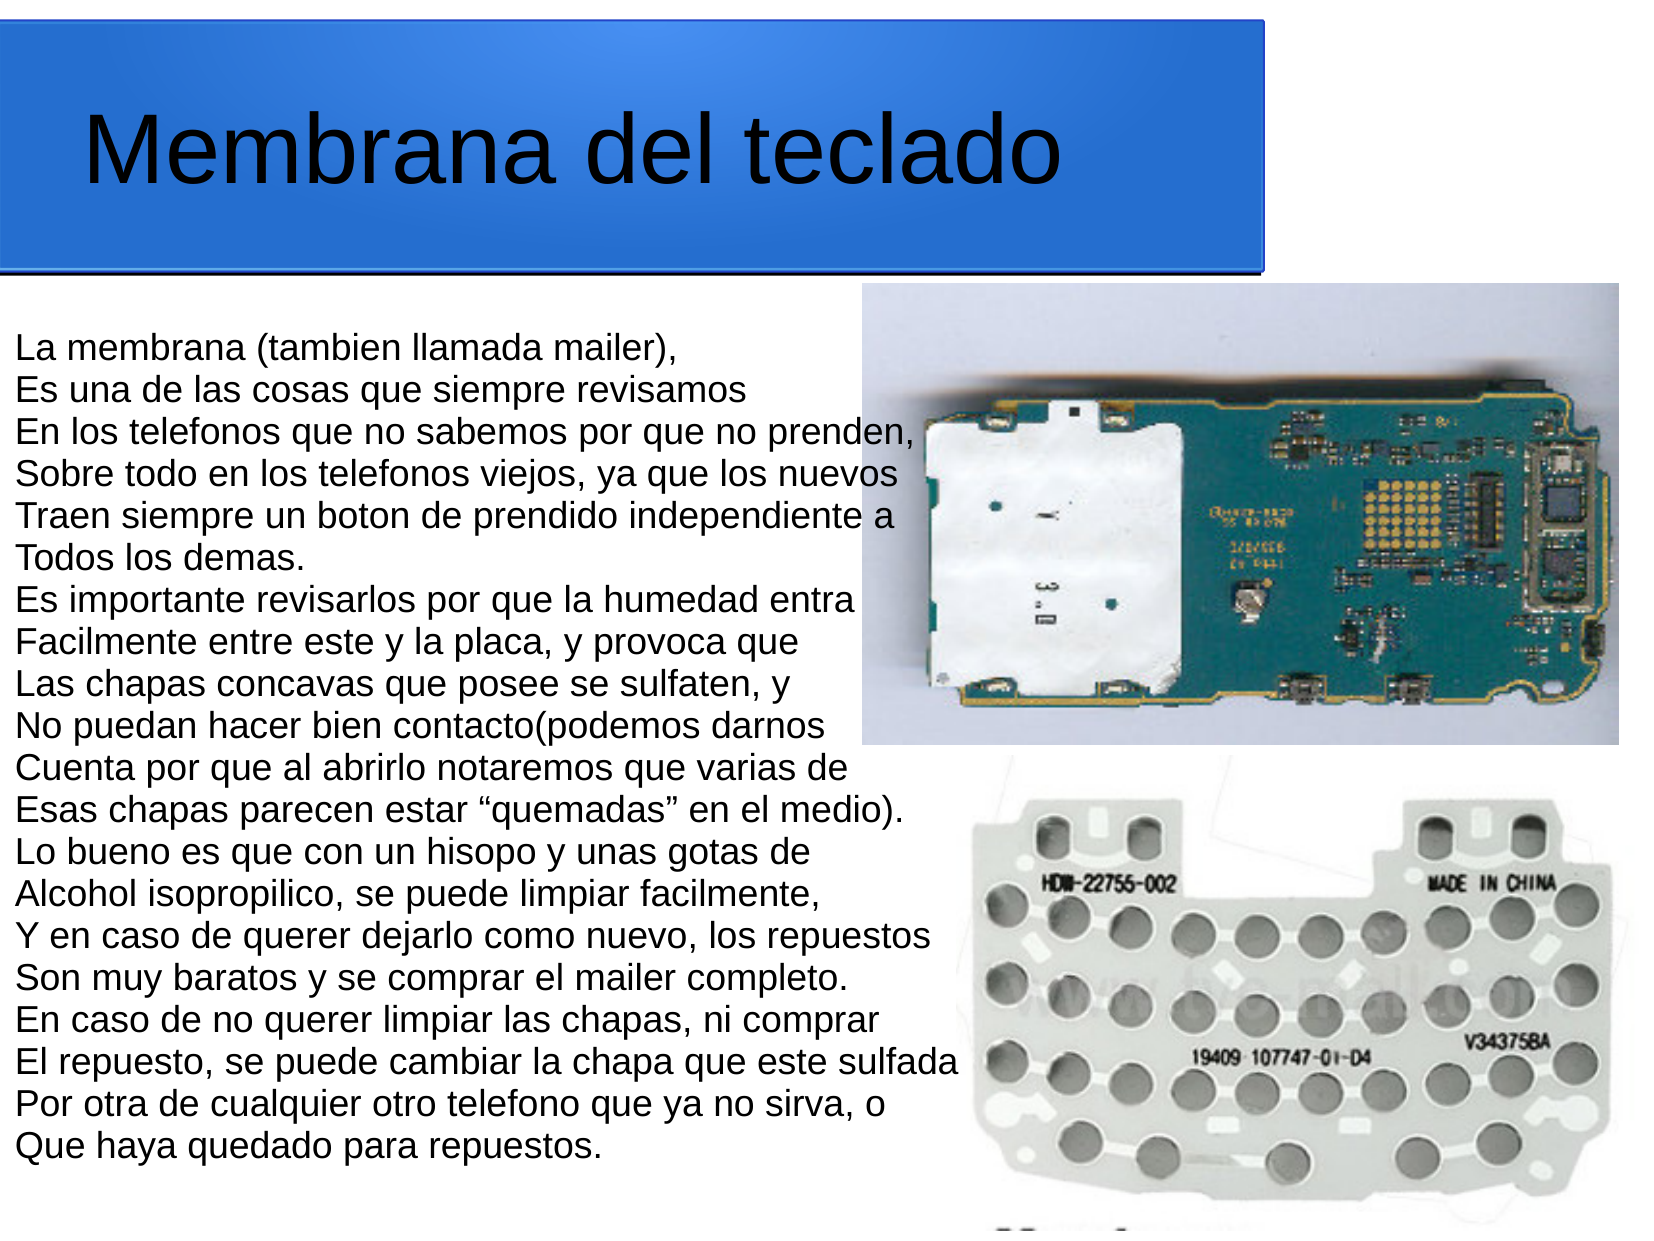

# Membrana del teclado
La membrana (tambien llamada mailer),
Es una de las cosas que siempre revisamos
En los telefonos que no sabemos por que no prenden,
Sobre todo en los telefonos viejos, ya que los nuevos
Traen siempre un boton de prendido independiente a
Todos los demas.
Es importante revisarlos por que la humedad entra
Facilmente entre este y la placa, y provoca que
Las chapas concavas que posee se sulfaten, y
No puedan hacer bien contacto(podemos darnos
Cuenta por que al abrirlo notaremos que varias de
Esas chapas parecen estar “quemadas” en el medio).
Lo bueno es que con un hisopo y unas gotas de
Alcohol isopropilico, se puede limpiar facilmente,
Y en caso de querer dejarlo como nuevo, los repuestos
Son muy baratos y se comprar el mailer completo.
En caso de no querer limpiar las chapas, ni comprar
El repuesto, se puede cambiar la chapa que este sulfada
Por otra de cualquier otro telefono que ya no sirva, o
Que haya quedado para repuestos.